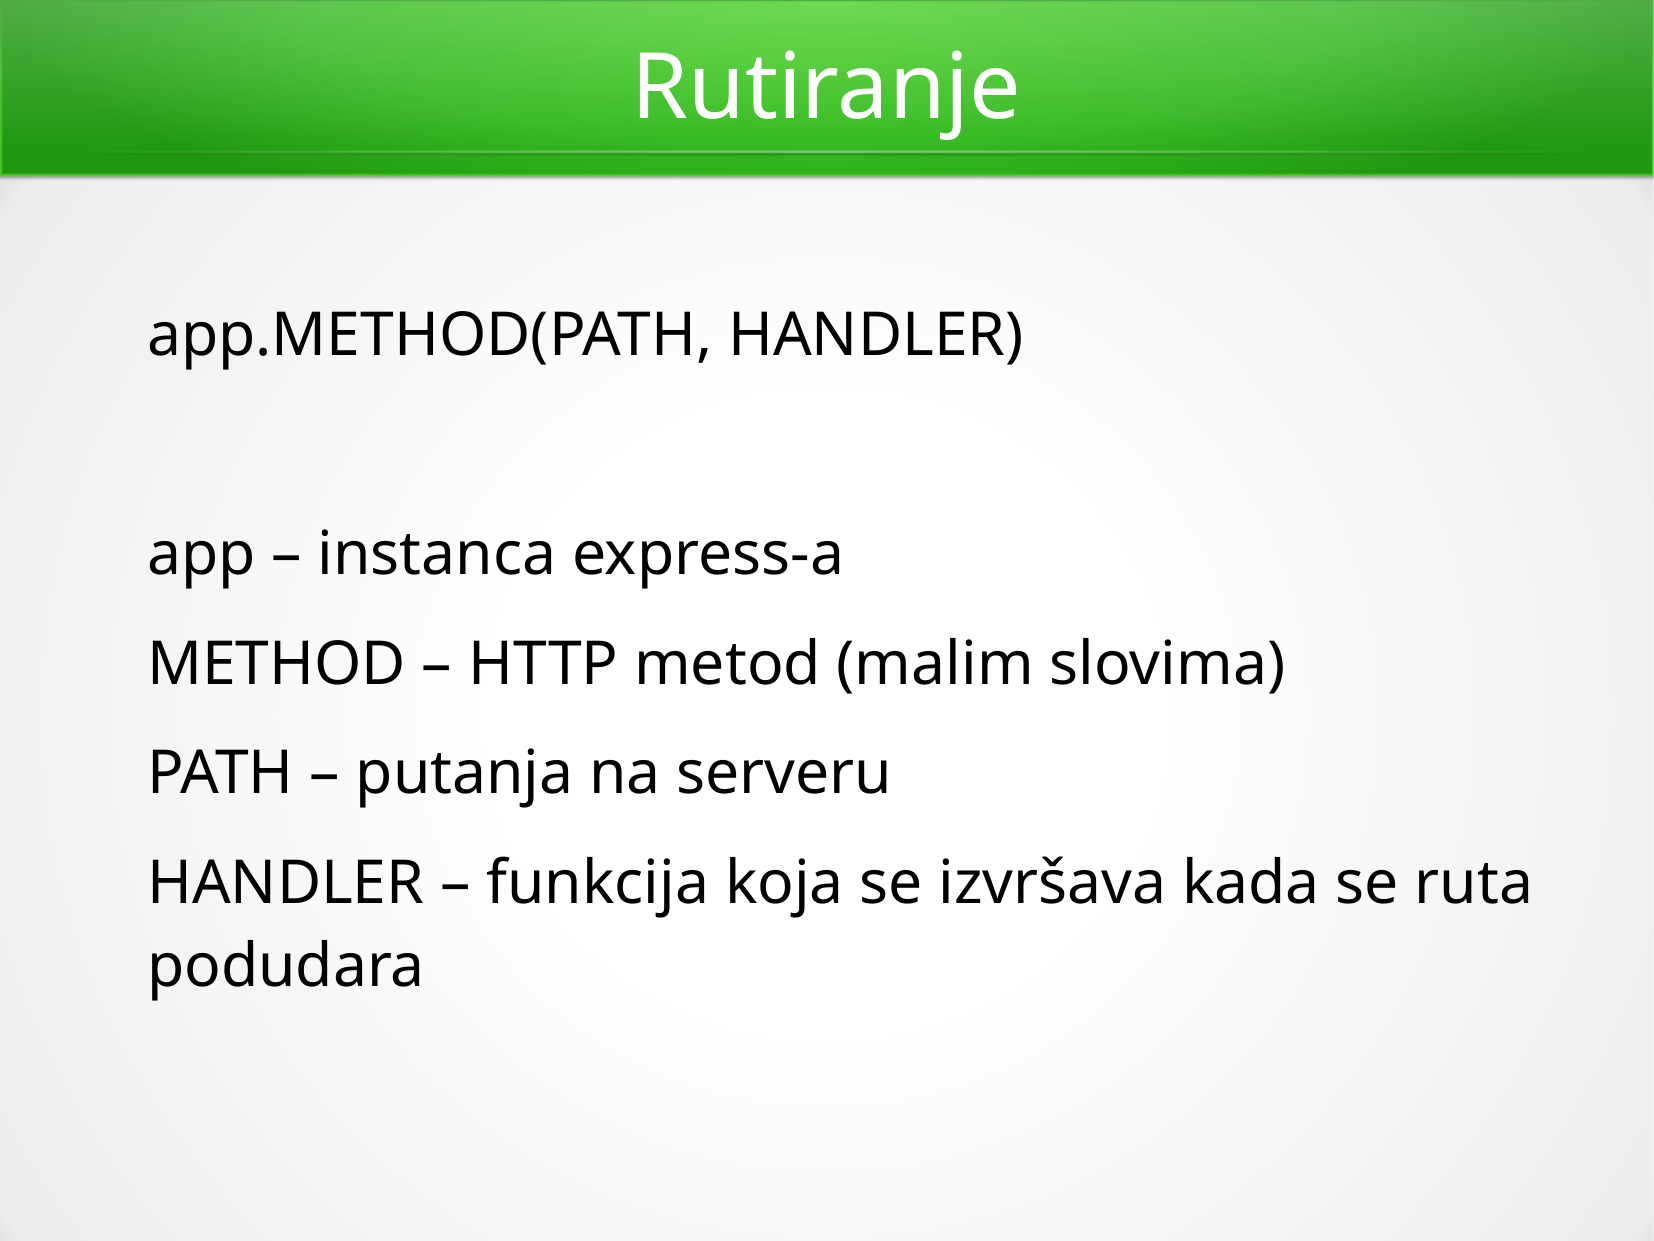

# Rutiranje
app.METHOD(PATH, HANDLER)
app – instanca express-a
METHOD – HTTP metod (malim slovima)
PATH – putanja na serveru
HANDLER – funkcija koja se izvršava kada se ruta podudara